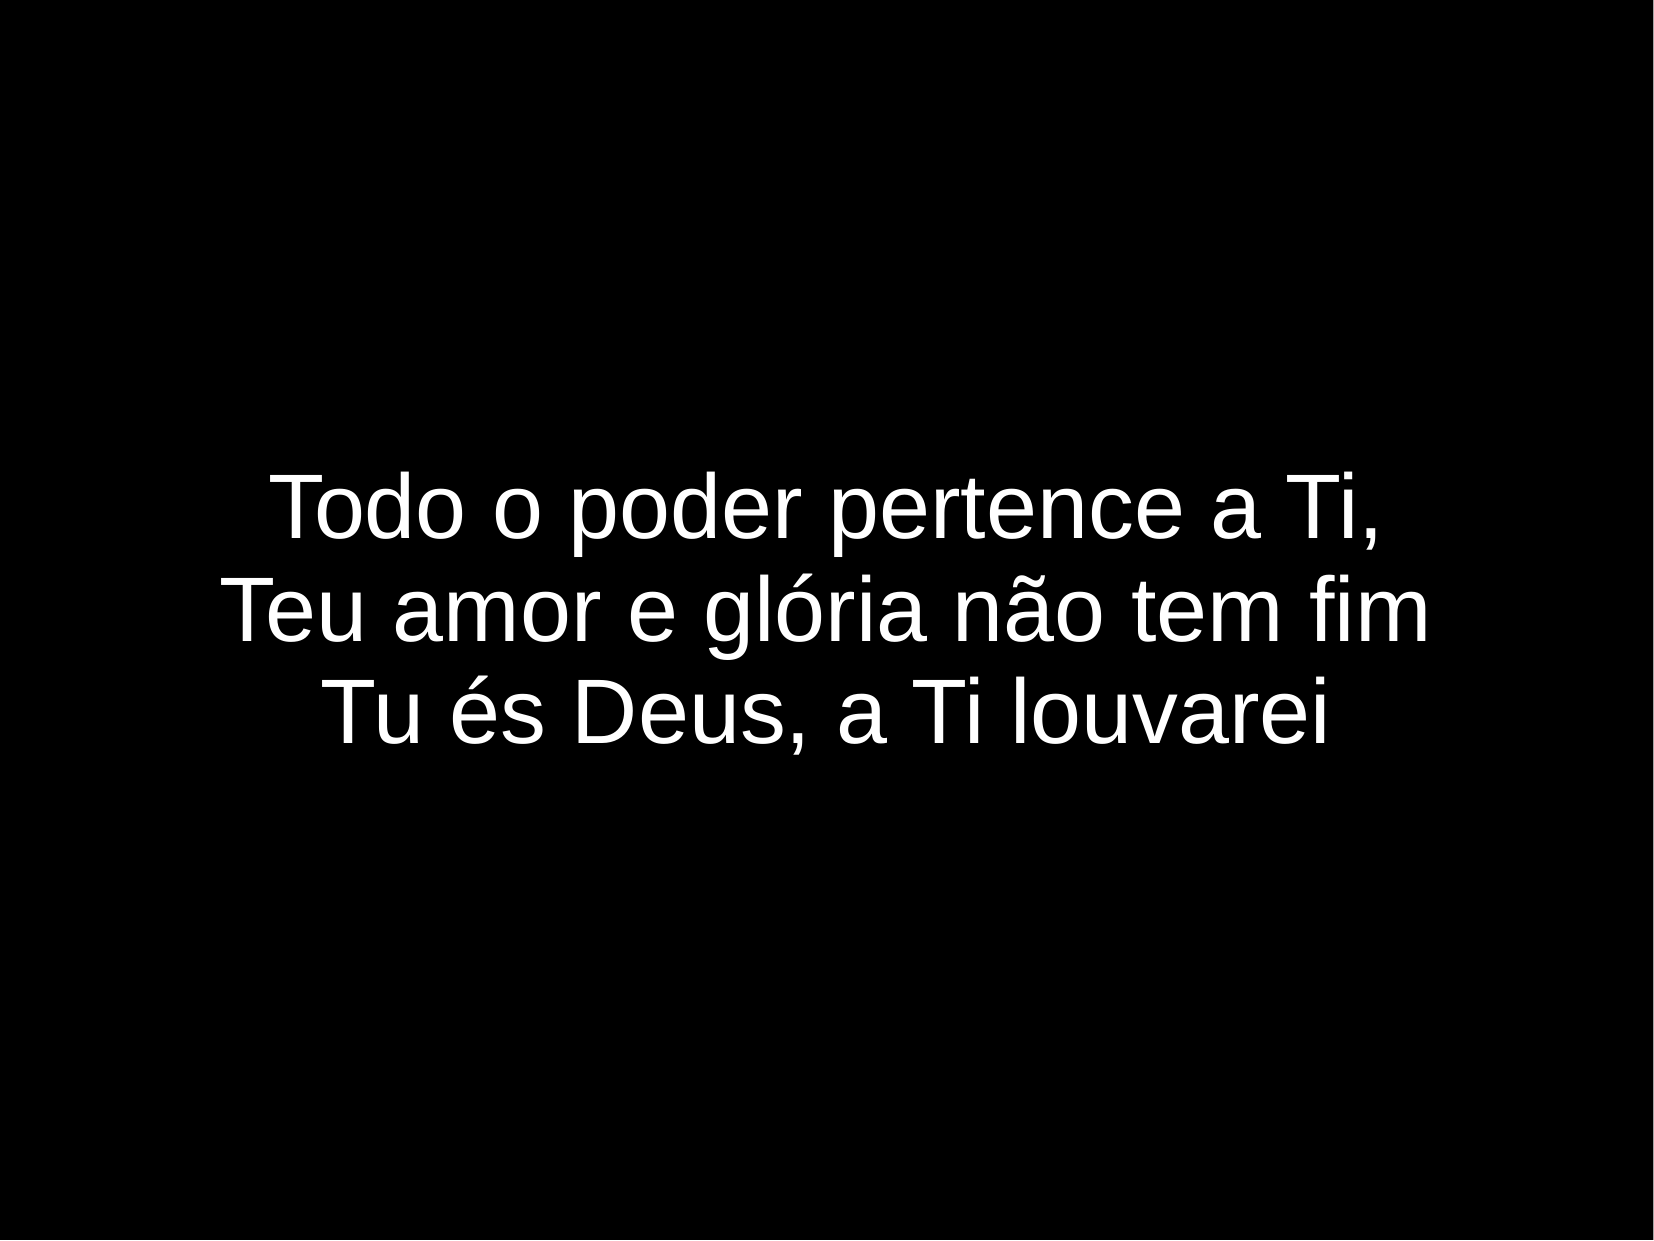

# Todo o poder pertence a Ti,
Teu amor e glória não tem fim
Tu és Deus, a Ti louvarei